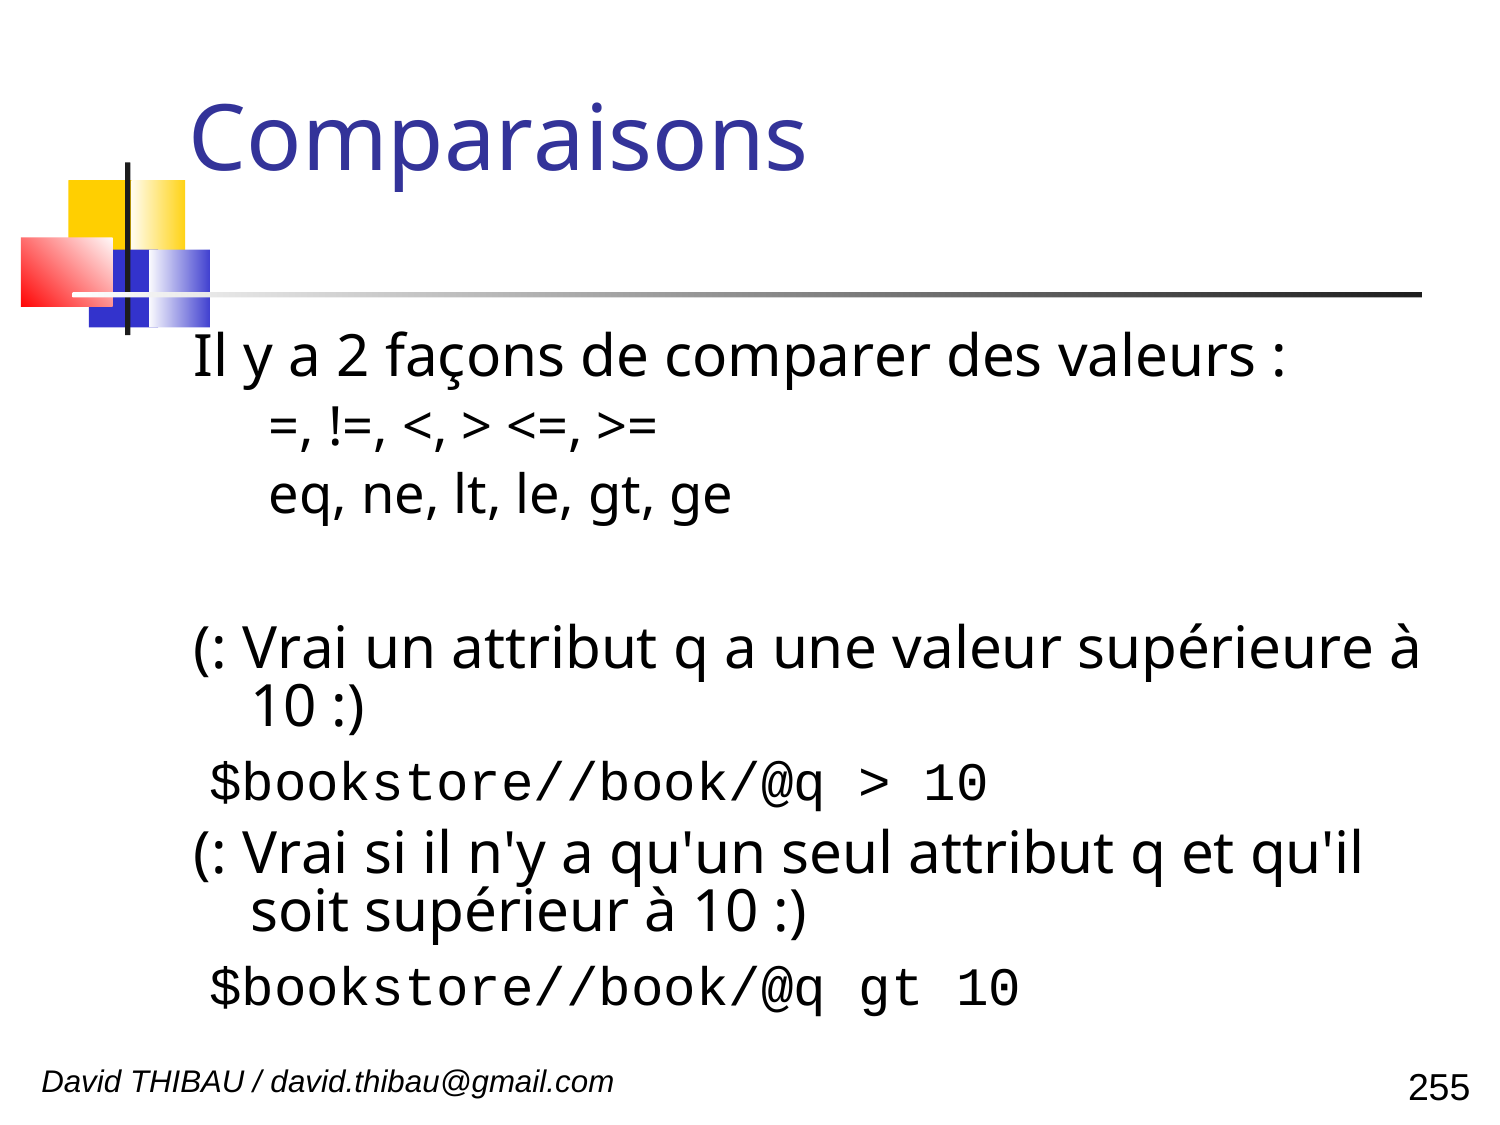

# Comparaisons
Il y a 2 façons de comparer des valeurs :
=, !=, <, > <=, >=
eq, ne, lt, le, gt, ge
(: Vrai un attribut q a une valeur supérieure à 10 :)
 $bookstore//book/@q > 10
(: Vrai si il n'y a qu'un seul attribut q et qu'il soit supérieur à 10 :)
 $bookstore//book/@q gt 10